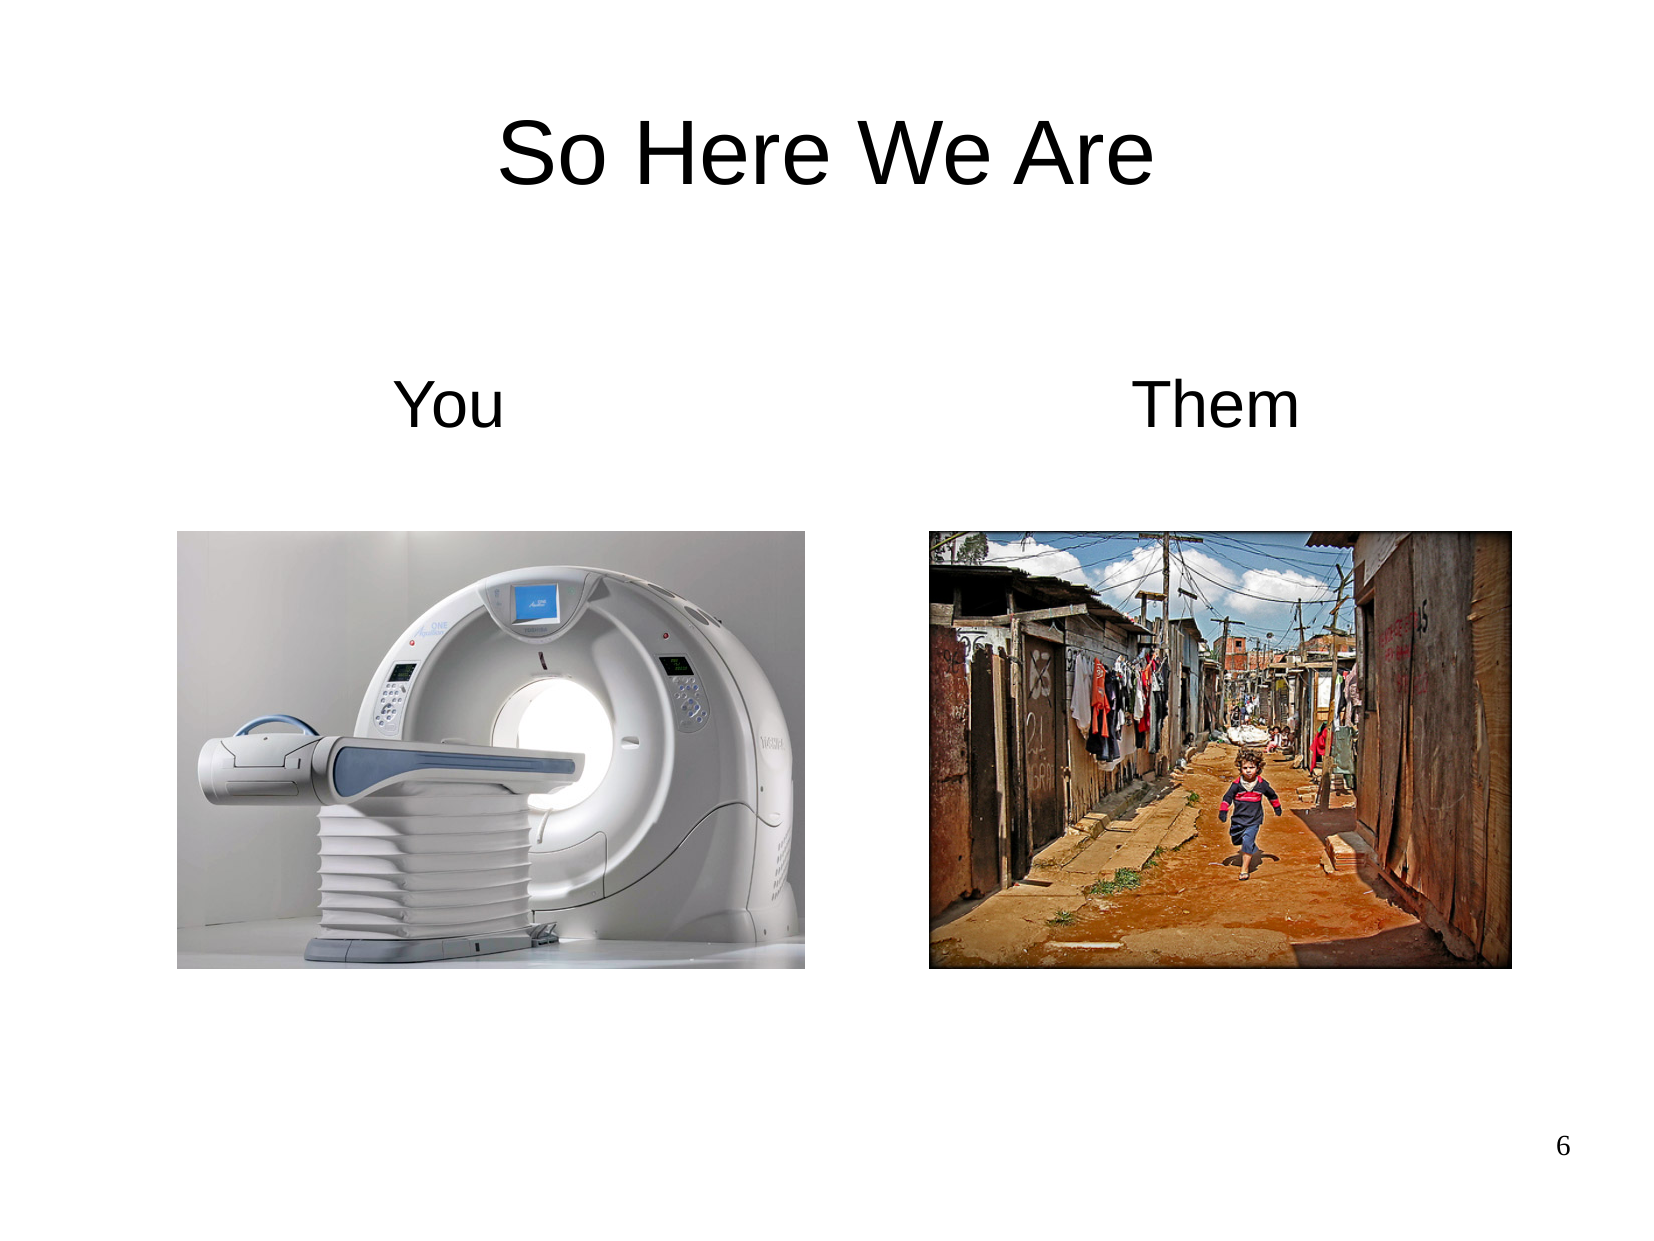

# So Here We Are
You
Them
6